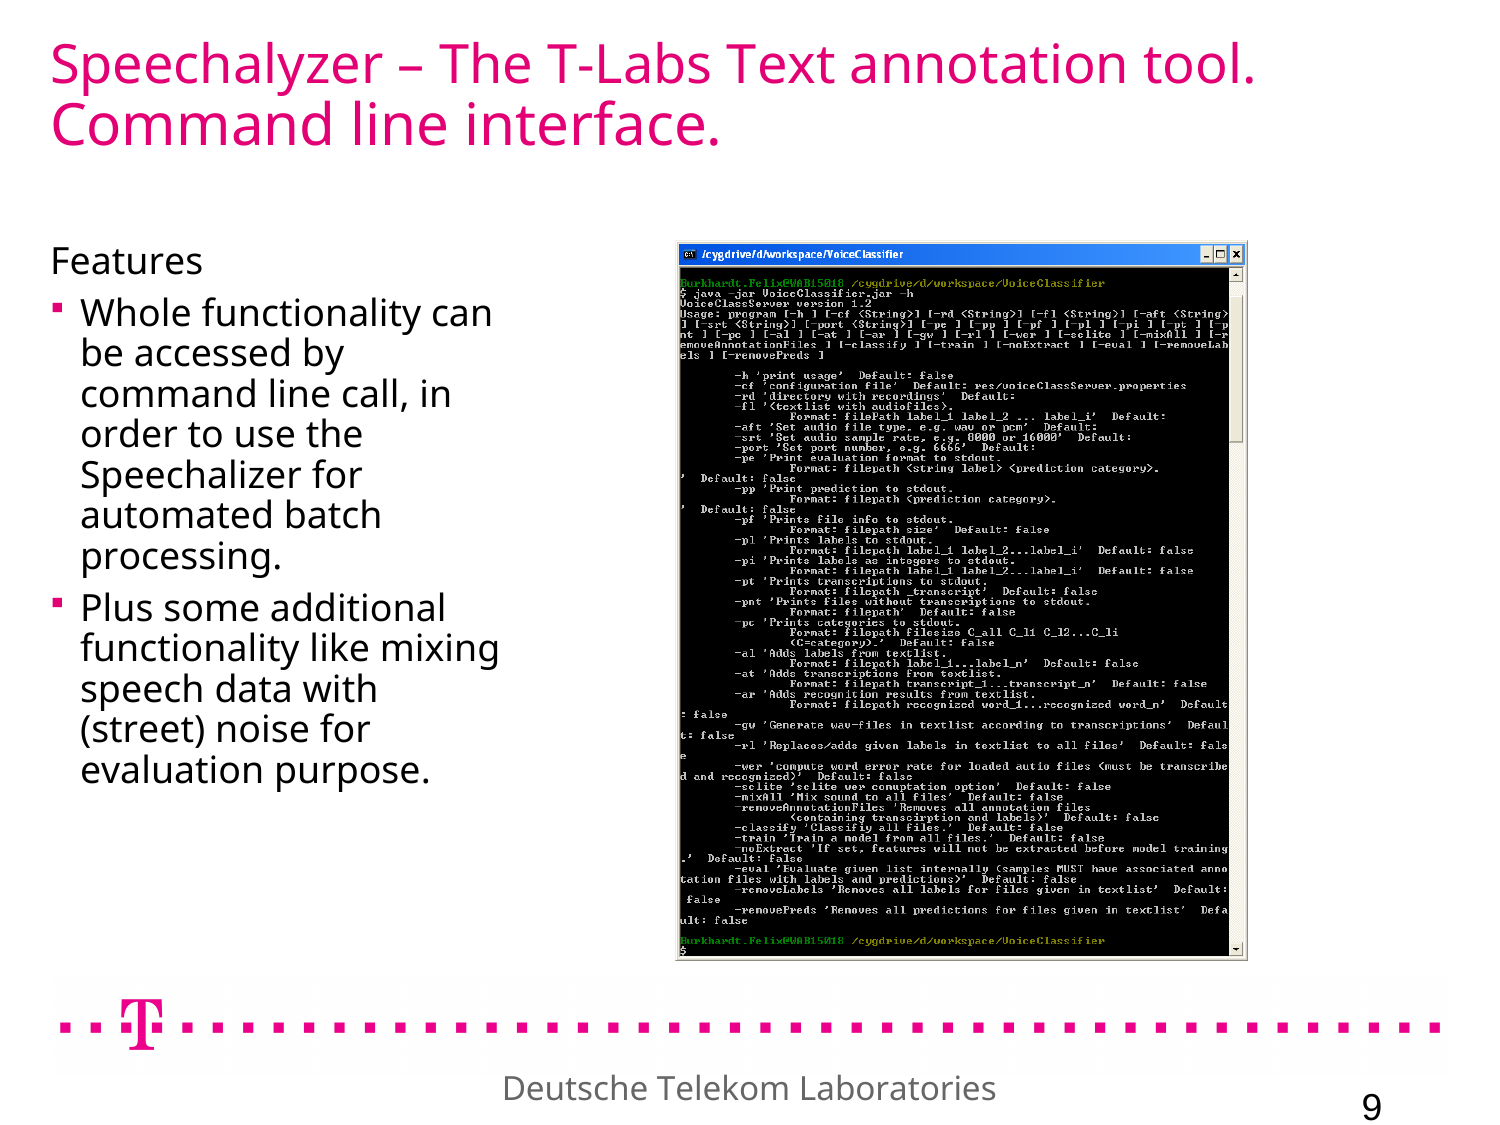

# Speechalyzer – The T-Labs Text annotation tool. Command line interface.
Features
Whole functionality can be accessed by command line call, in order to use the Speechalizer for automated batch processing.
Plus some additional functionality like mixing speech data with (street) noise for evaluation purpose.
9